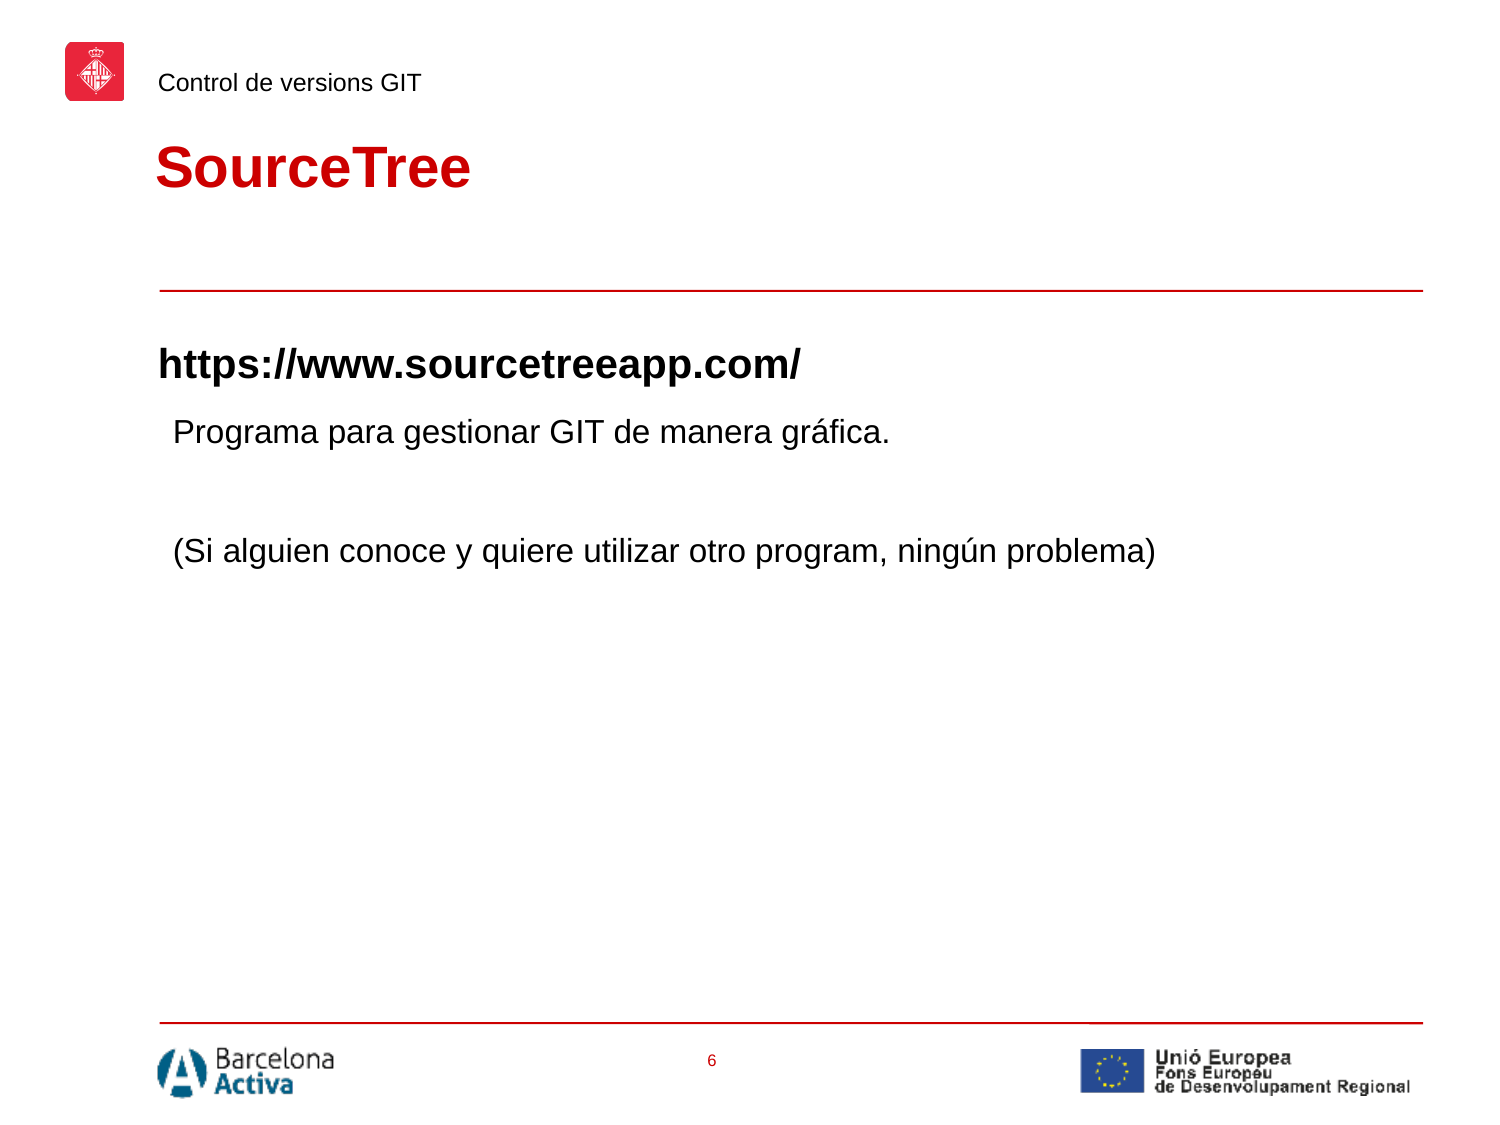

Control de versions GIT
SourceTree
https://www.sourcetreeapp.com/
Programa para gestionar GIT de manera gráfica.
(Si alguien conoce y quiere utilizar otro program, ningún problema)